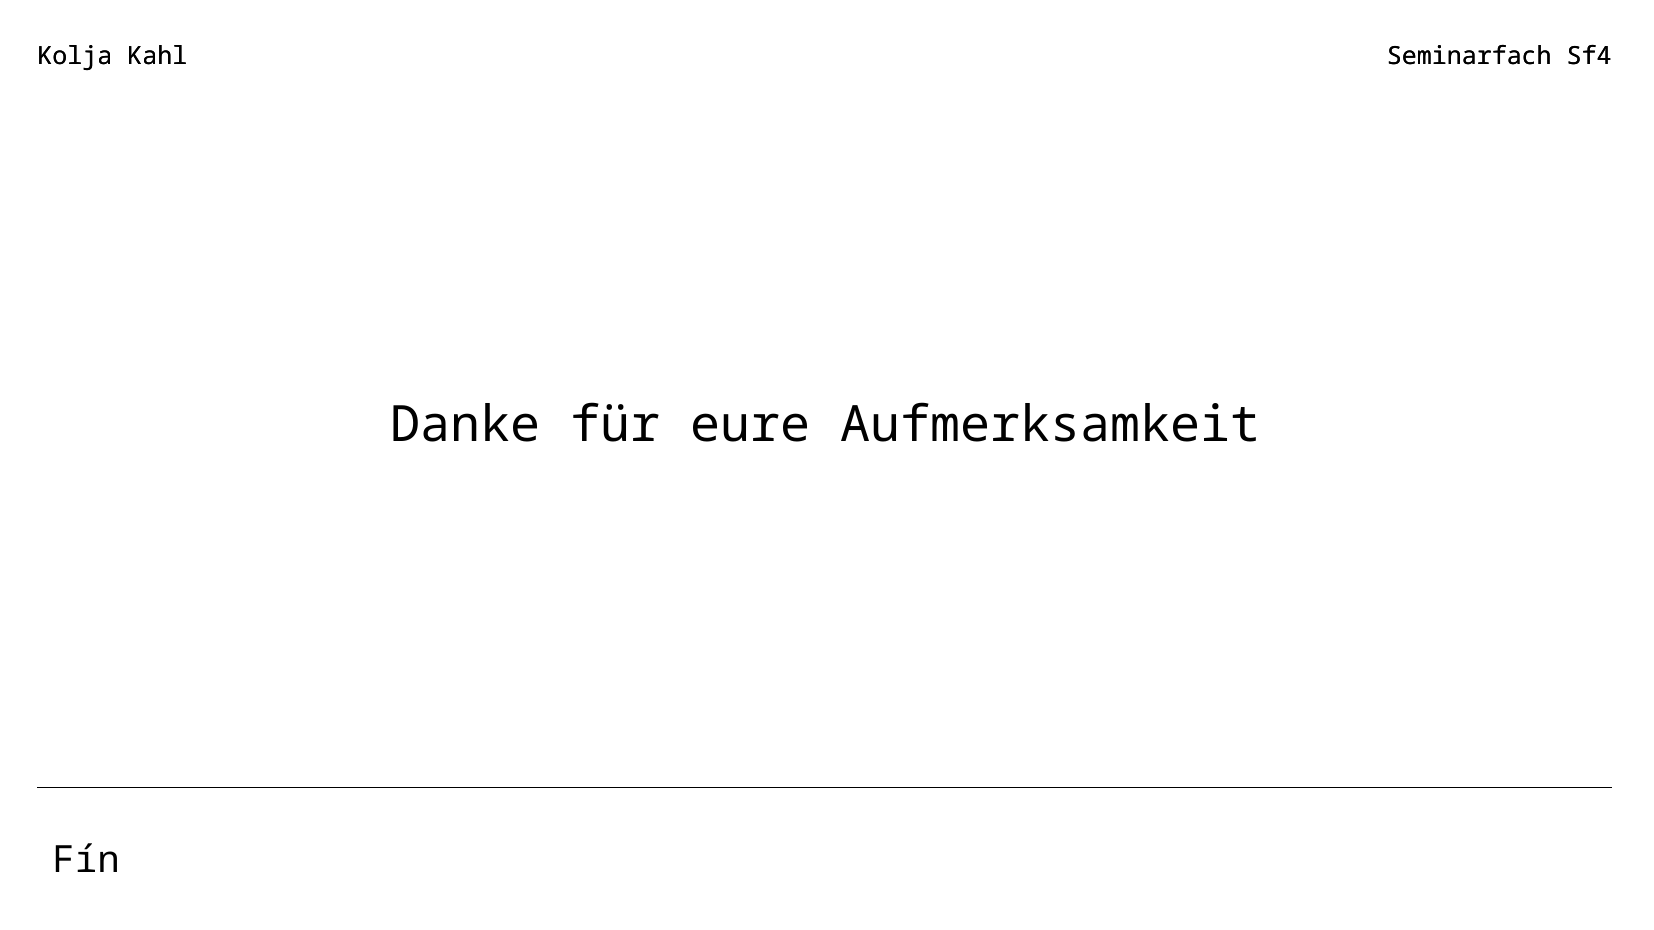

Kolja Kahl
Seminarfach Sf4
Kolja Kahl
Seminarfach Sf4
Danke für eure Aufmerksamkeit
Fín